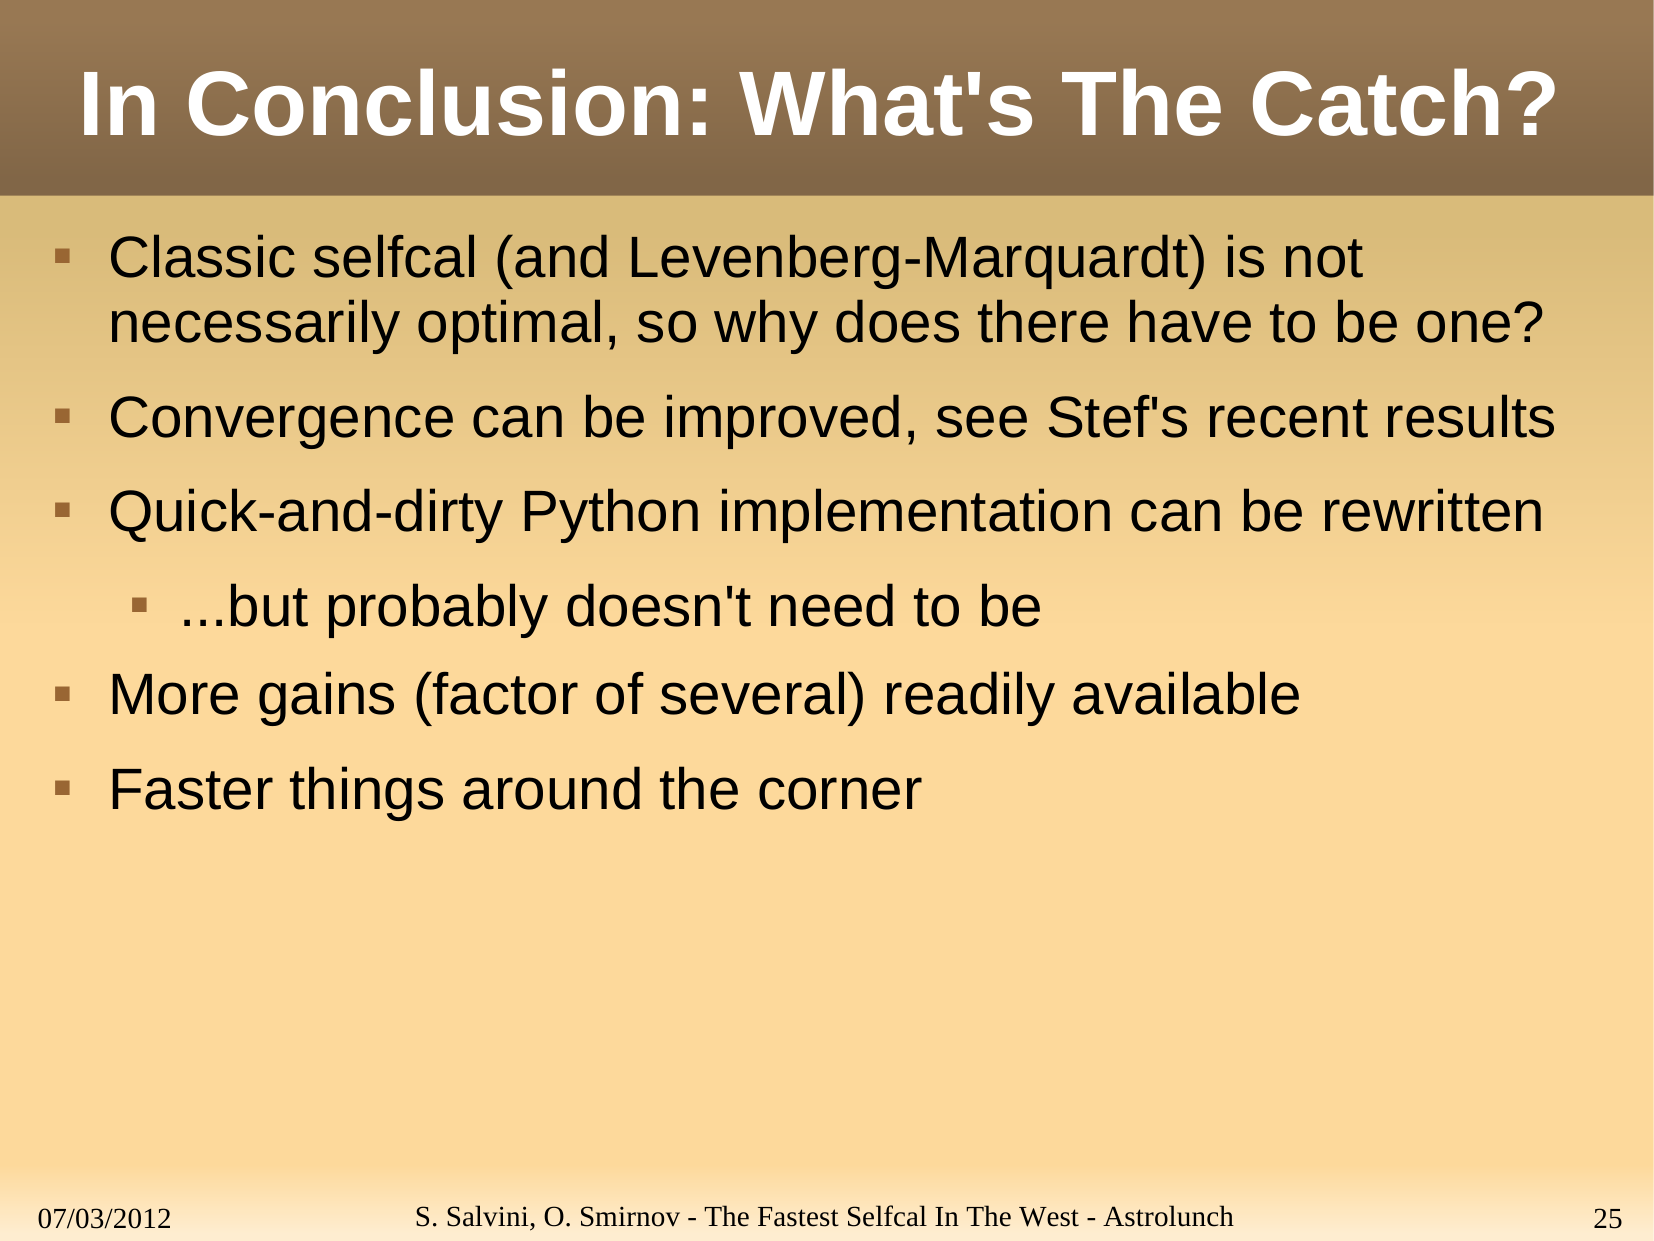

# In Conclusion: What's The Catch?
Classic selfcal (and Levenberg-Marquardt) is not necessarily optimal, so why does there have to be one?
Convergence can be improved, see Stef's recent results
Quick-and-dirty Python implementation can be rewritten
...but probably doesn't need to be
More gains (factor of several) readily available
Faster things around the corner
S. Salvini, O. Smirnov - The Fastest Selfcal In The West - Astrolunch
07/03/2012
25